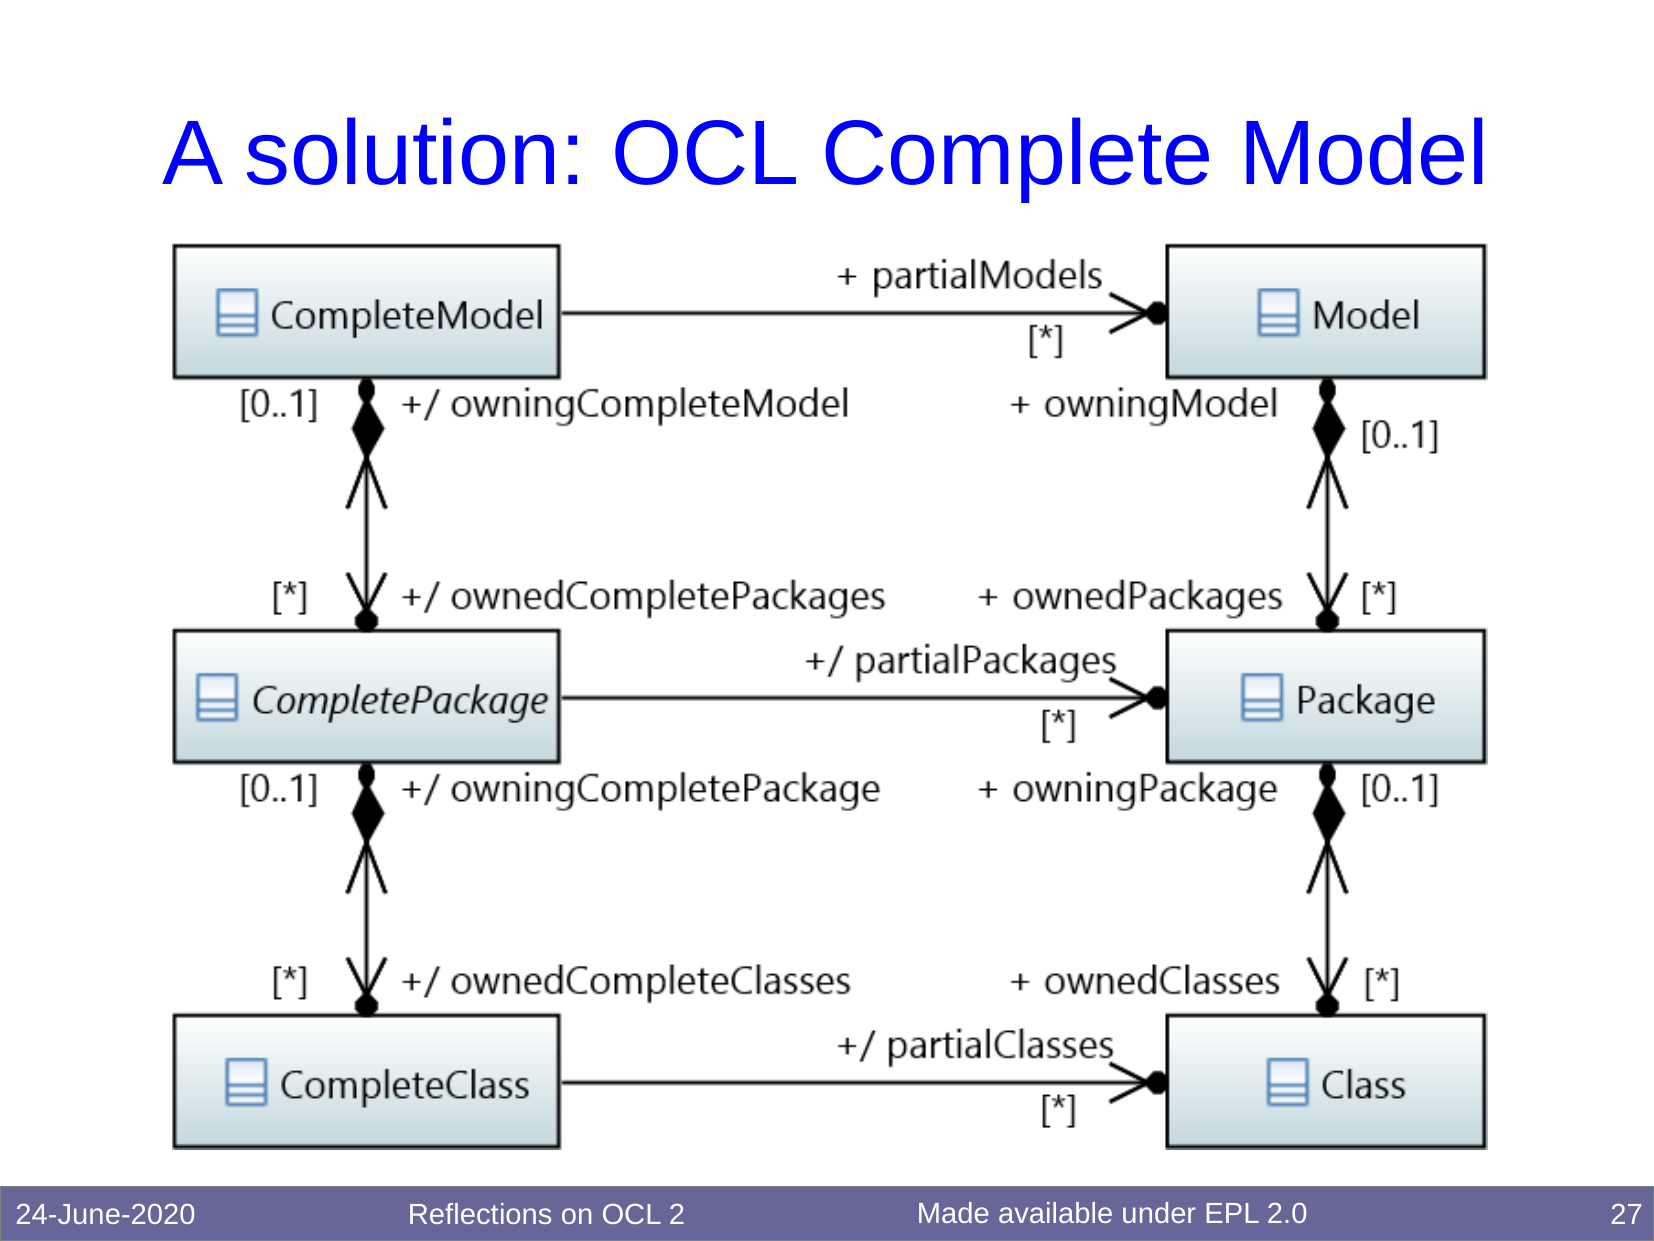

# A solution: OCL Complete Model
24-June-2020
Reflections on OCL 2
27